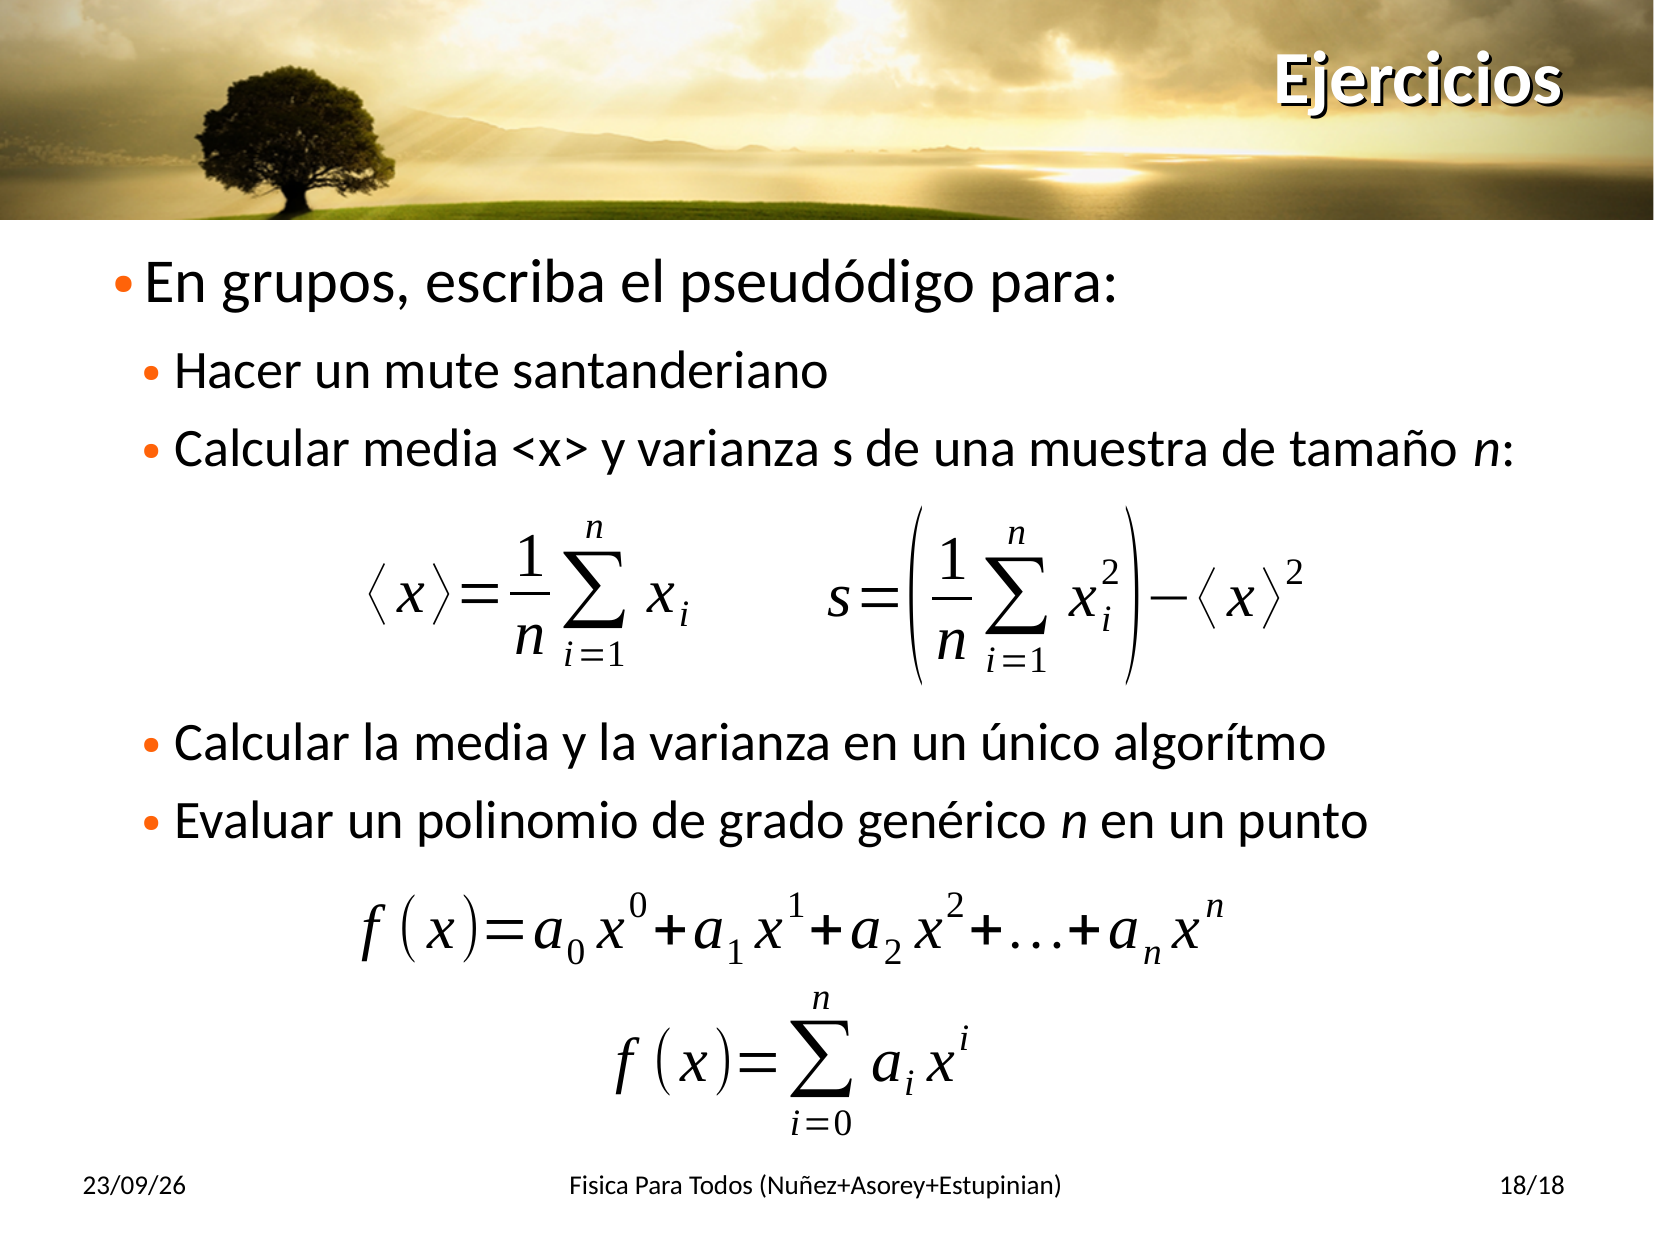

# Ejercicios
En grupos, escriba el pseudódigo para:
Hacer un mute santanderiano
Calcular media <x> y varianza s de una muestra de tamaño n:
Calcular la media y la varianza en un único algorítmo
Evaluar un polinomio de grado genérico n en un punto
Fisica Para Todos (Nuñez+Asorey+Estupinian)
18